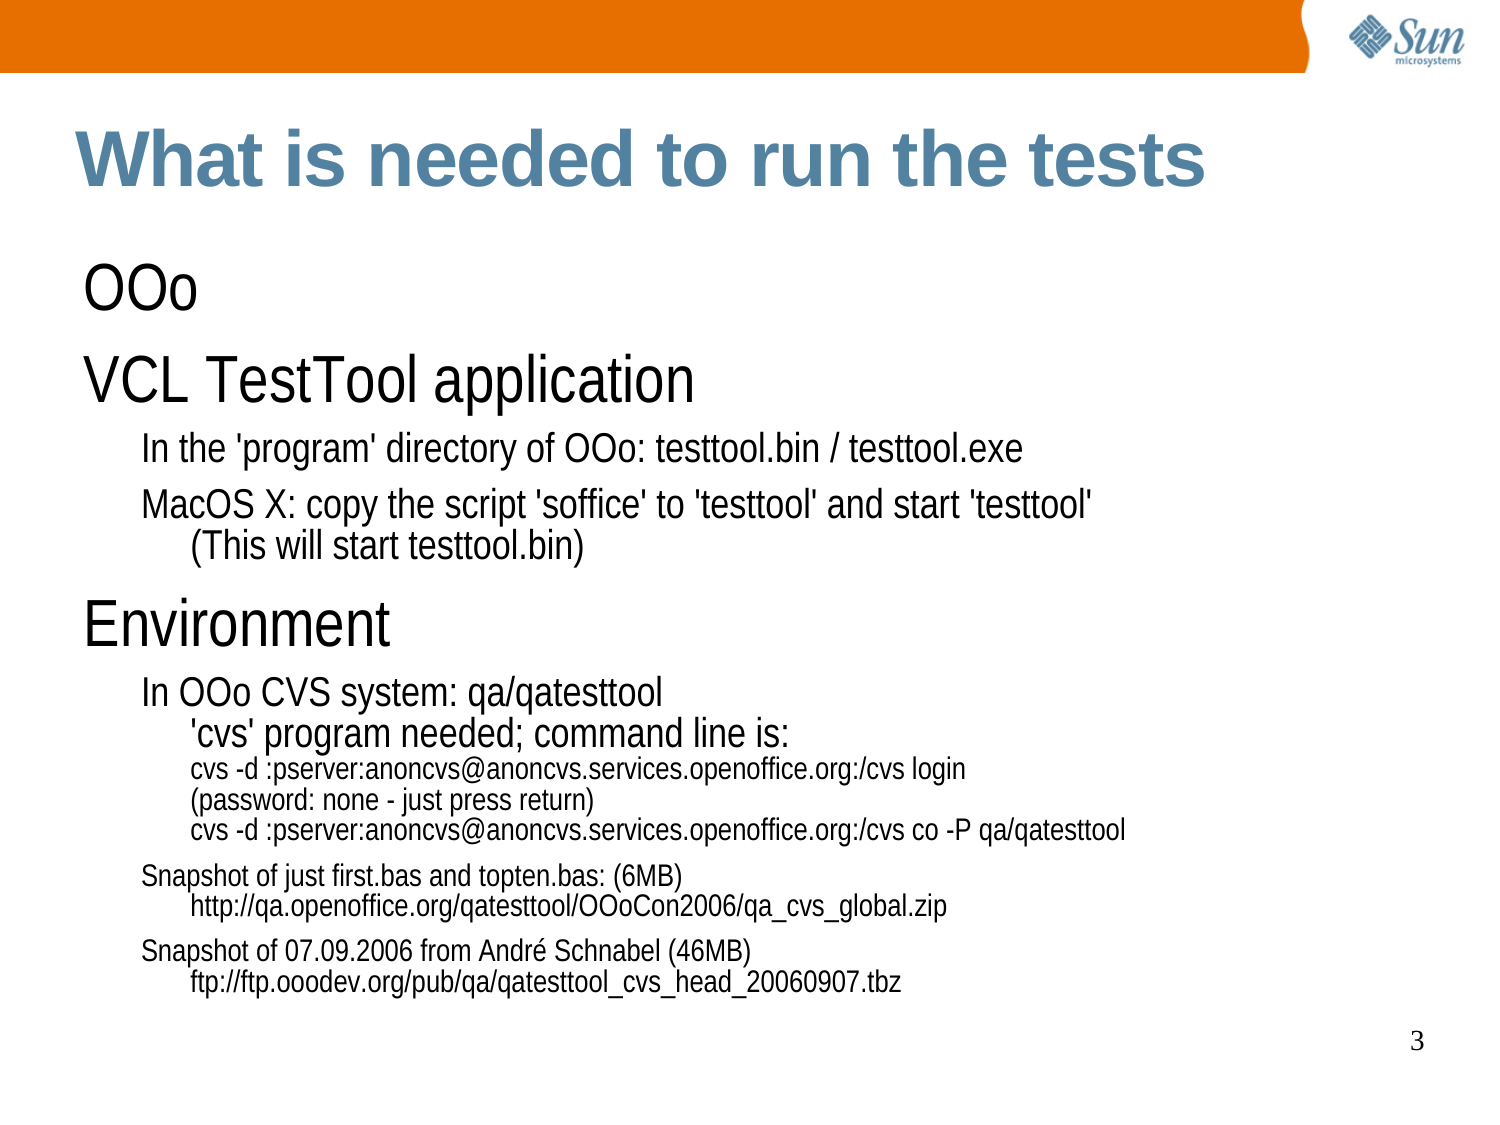

# What is needed to run the tests
OOo
VCL TestTool application
In the 'program' directory of OOo: testtool.bin / testtool.exe
MacOS X: copy the script 'soffice' to 'testtool' and start 'testtool'
(This will start testtool.bin)
Environment
In OOo CVS system: qa/qatesttool
'cvs' program needed; command line is:
cvs -d :pserver:anoncvs@anoncvs.services.openoffice.org:/cvs login
(password: none - just press return)
cvs -d :pserver:anoncvs@anoncvs.services.openoffice.org:/cvs co -P qa/qatesttool
Snapshot of just first.bas and topten.bas: (6MB)
http://qa.openoffice.org/qatesttool/OOoCon2006/qa_cvs_global.zip
Snapshot of 07.09.2006 from André Schnabel (46MB)
ftp://ftp.ooodev.org/pub/qa/qatesttool_cvs_head_20060907.tbz
3